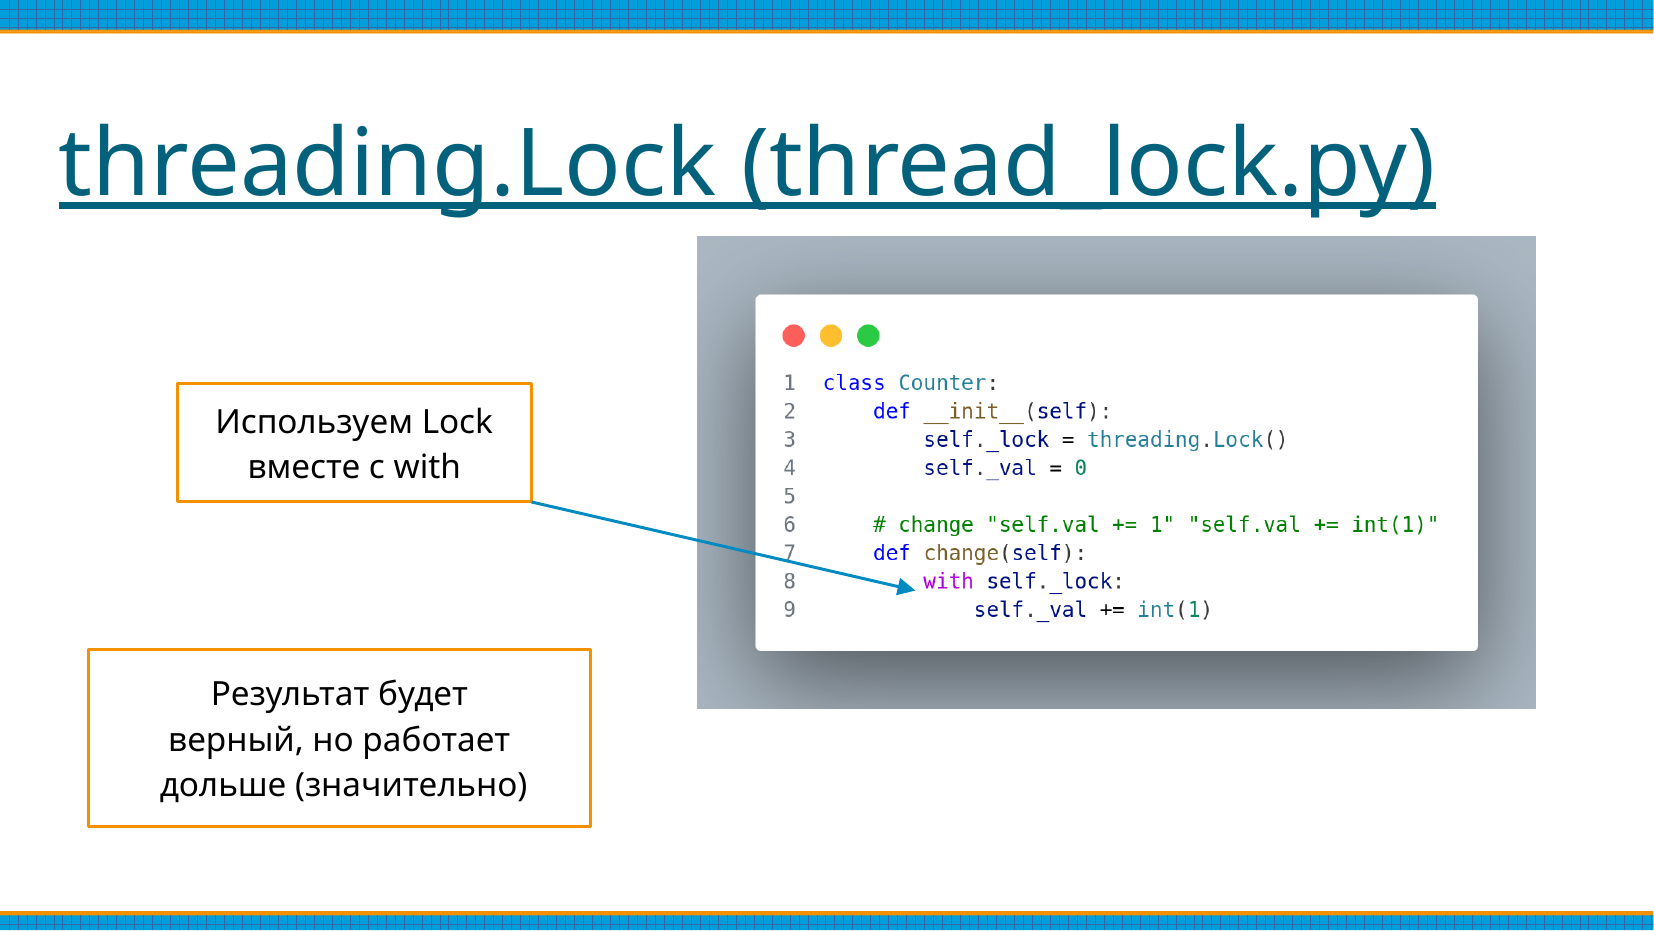

# threading.Lock (thread_lock.py)
Используем Lock
вместе с with
Результат будет
верный, но работает
 дольше (значительно)